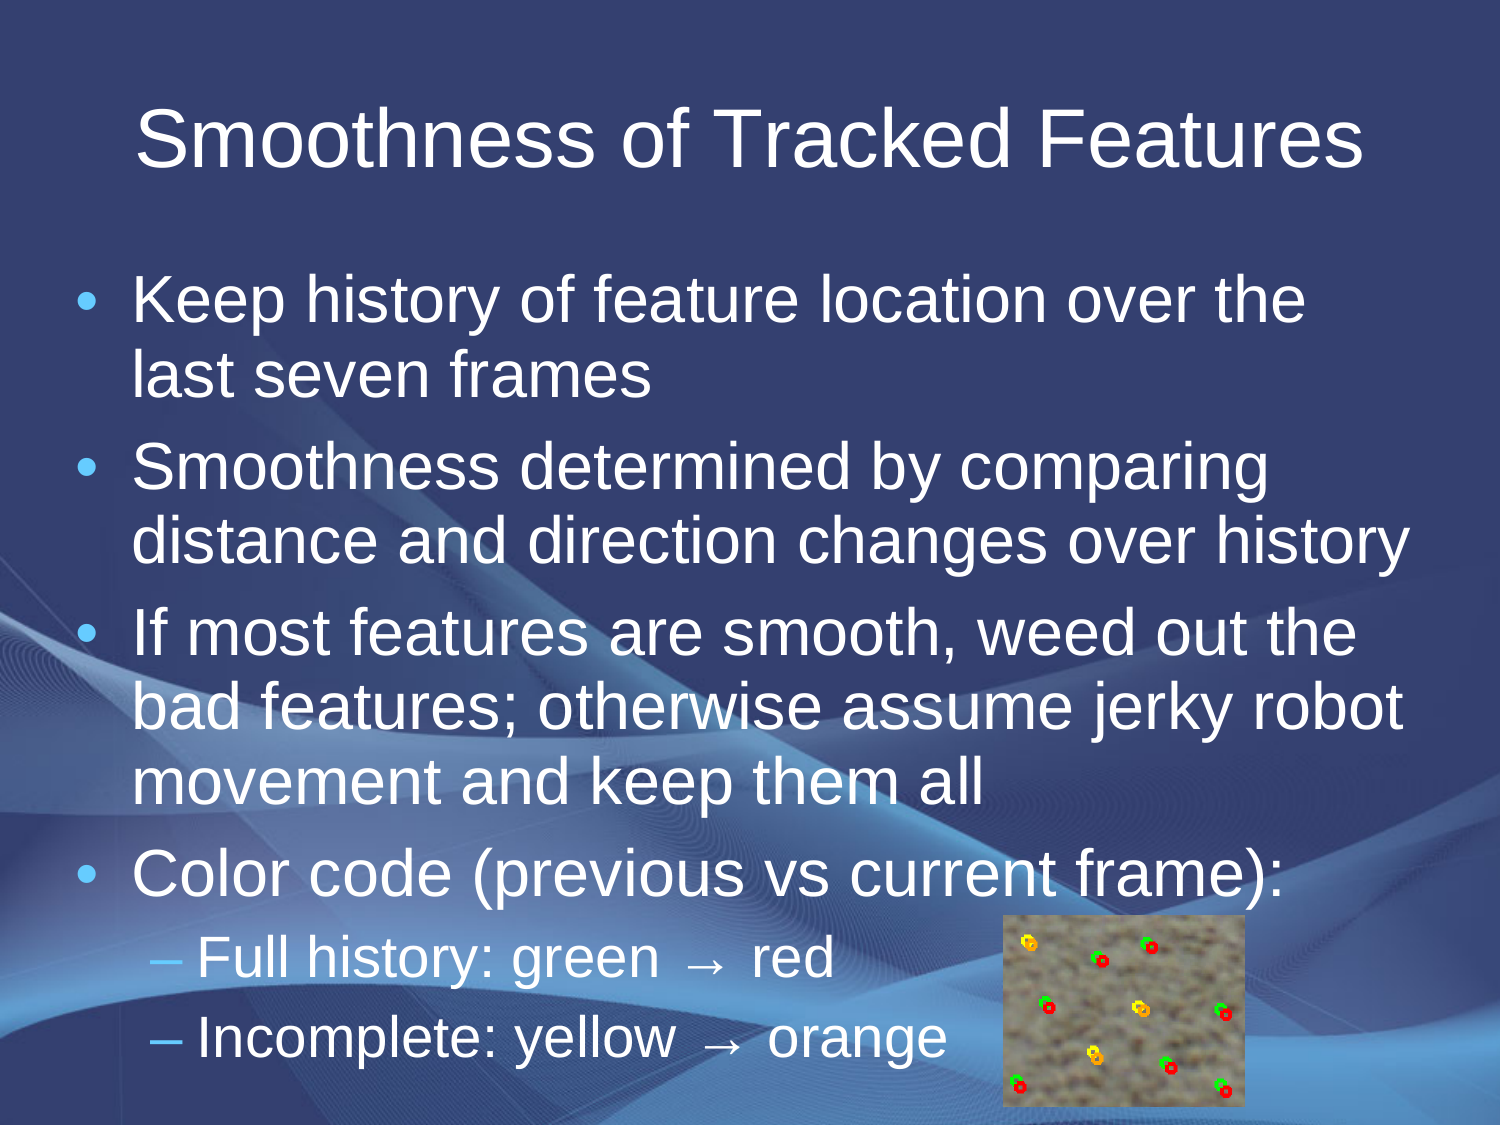

# Smoothness of Tracked Features
Keep history of feature location over the last seven frames
Smoothness determined by comparing distance and direction changes over history
If most features are smooth, weed out the bad features; otherwise assume jerky robot movement and keep them all
Color code (previous vs current frame):
Full history: green → red
Incomplete: yellow → orange